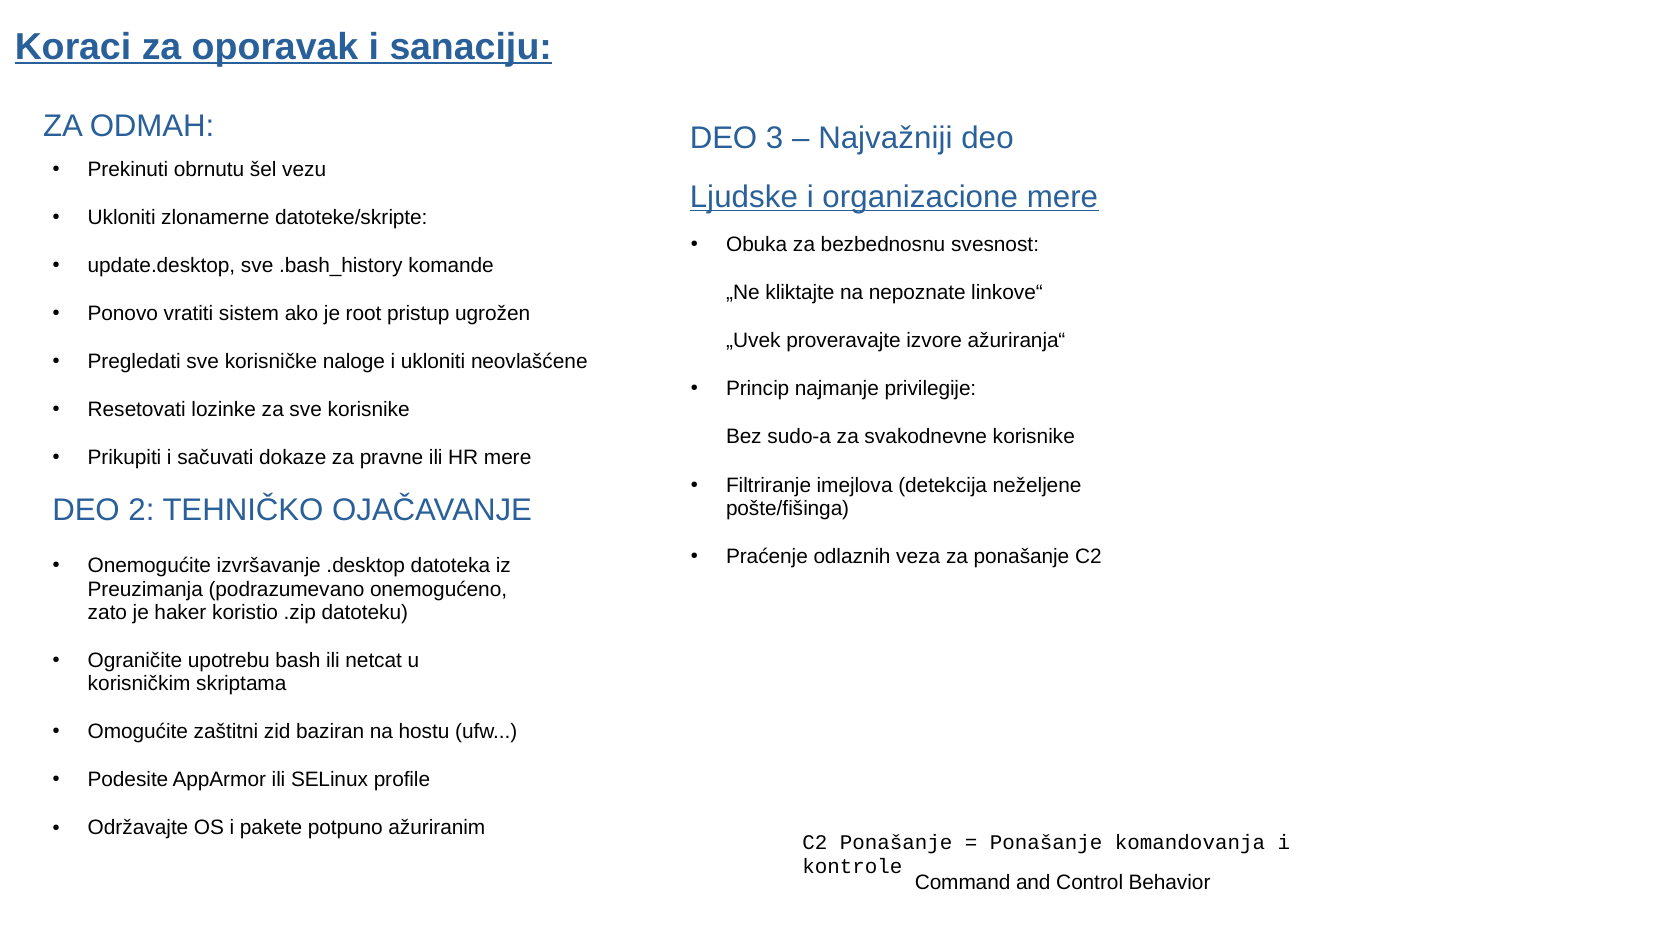

Koraci za oporavak i sanaciju:
ZA ODMAH:
DEO 3 – Najvažniji deo
Ljudske i organizacione mere
Prekinuti obrnutu šel vezu
Ukloniti zlonamerne datoteke/skripte:
update.desktop, sve .bash_history komande
Ponovo vratiti sistem ako je root pristup ugrožen
Pregledati sve korisničke naloge i ukloniti neovlašćene
Resetovati lozinke za sve korisnike
Prikupiti i sačuvati dokaze za pravne ili HR mere
Obuka za bezbednosnu svesnost:
„Ne kliktajte na nepoznate linkove“
„Uvek proveravajte izvore ažuriranja“
Princip najmanje privilegije:
Bez sudo-a za svakodnevne korisnike
Filtriranje imejlova (detekcija neželjene pošte/fišinga)
Praćenje odlaznih veza za ponašanje C2
DEO 2: TEHNIČKO OJAČAVANJE
Onemogućite izvršavanje .desktop datoteka iz Preuzimanja (podrazumevano onemogućeno, zato je haker koristio .zip datoteku)
Ograničite upotrebu bash ili netcat u korisničkim skriptama
Omogućite zaštitni zid baziran na hostu (ufw...)
Podesite AppArmor ili SELinux profile
Održavajte OS i pakete potpuno ažuriranim
C2 Ponašanje = Ponašanje komandovanja i kontrole
20
Command and Control Behavior